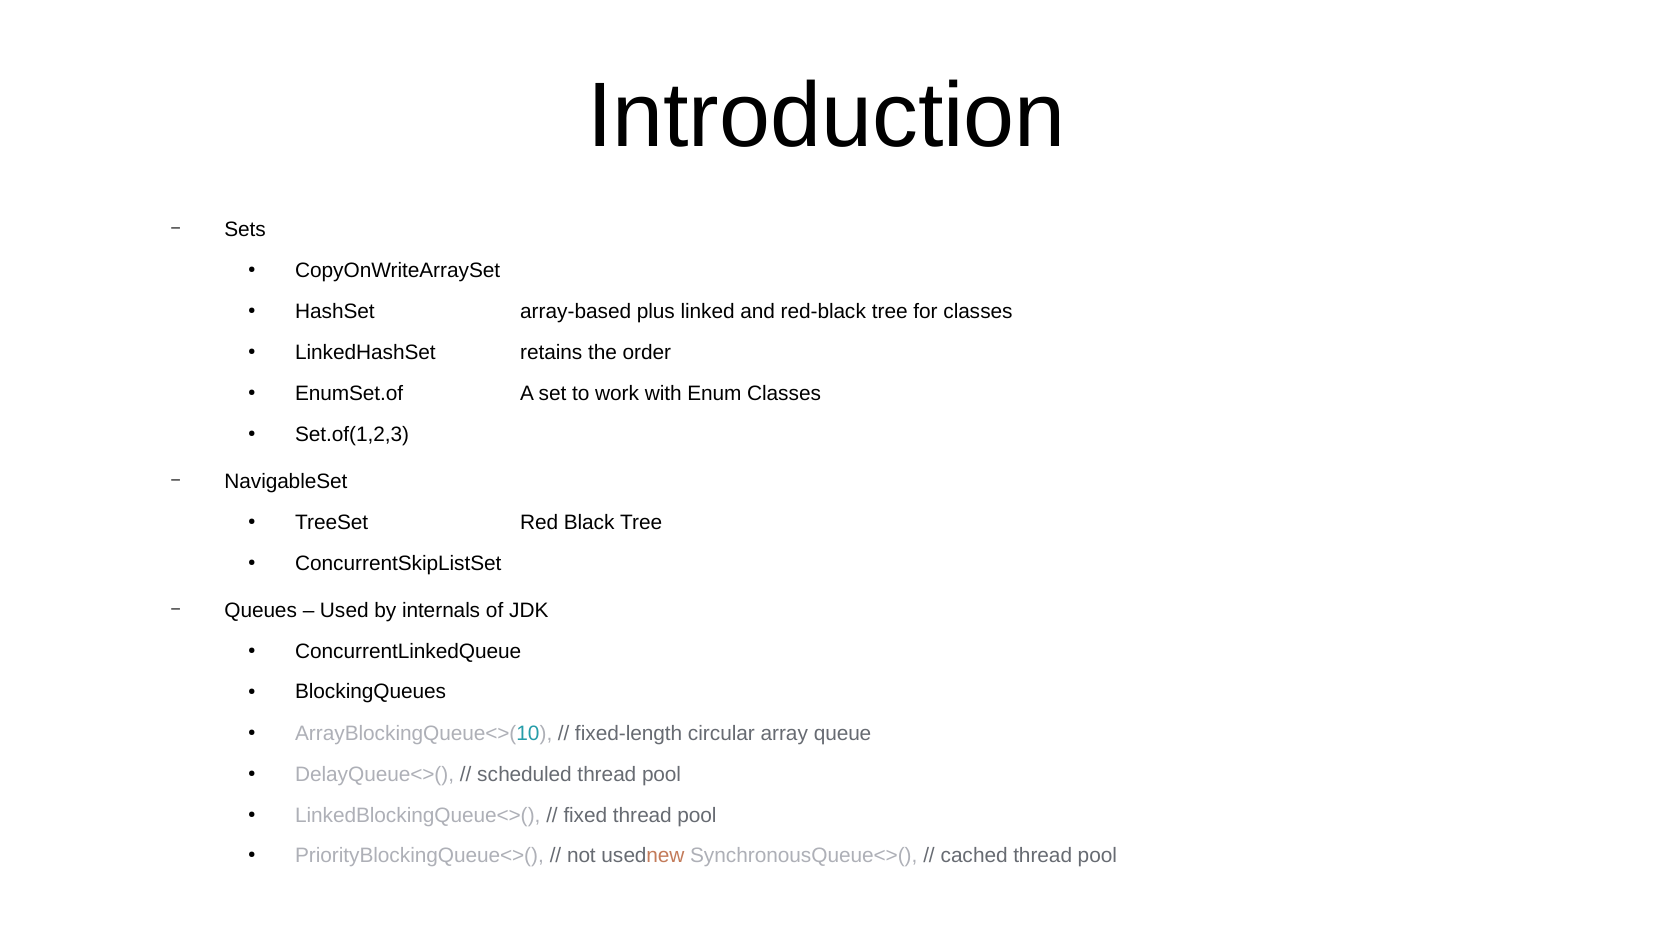

# Introduction
Sets
CopyOnWriteArraySet
HashSet		array-based plus linked and red-black tree for classes
LinkedHashSet		retains the order
EnumSet.of		A set to work with Enum Classes
Set.of(1,2,3)
NavigableSet
TreeSet			Red Black Tree
ConcurrentSkipListSet
Queues – Used by internals of JDK
ConcurrentLinkedQueue
BlockingQueues
ArrayBlockingQueue<>(10), // fixed-length circular array queue
DelayQueue<>(), // scheduled thread pool
LinkedBlockingQueue<>(), // fixed thread pool
PriorityBlockingQueue<>(), // not usednew SynchronousQueue<>(), // cached thread pool